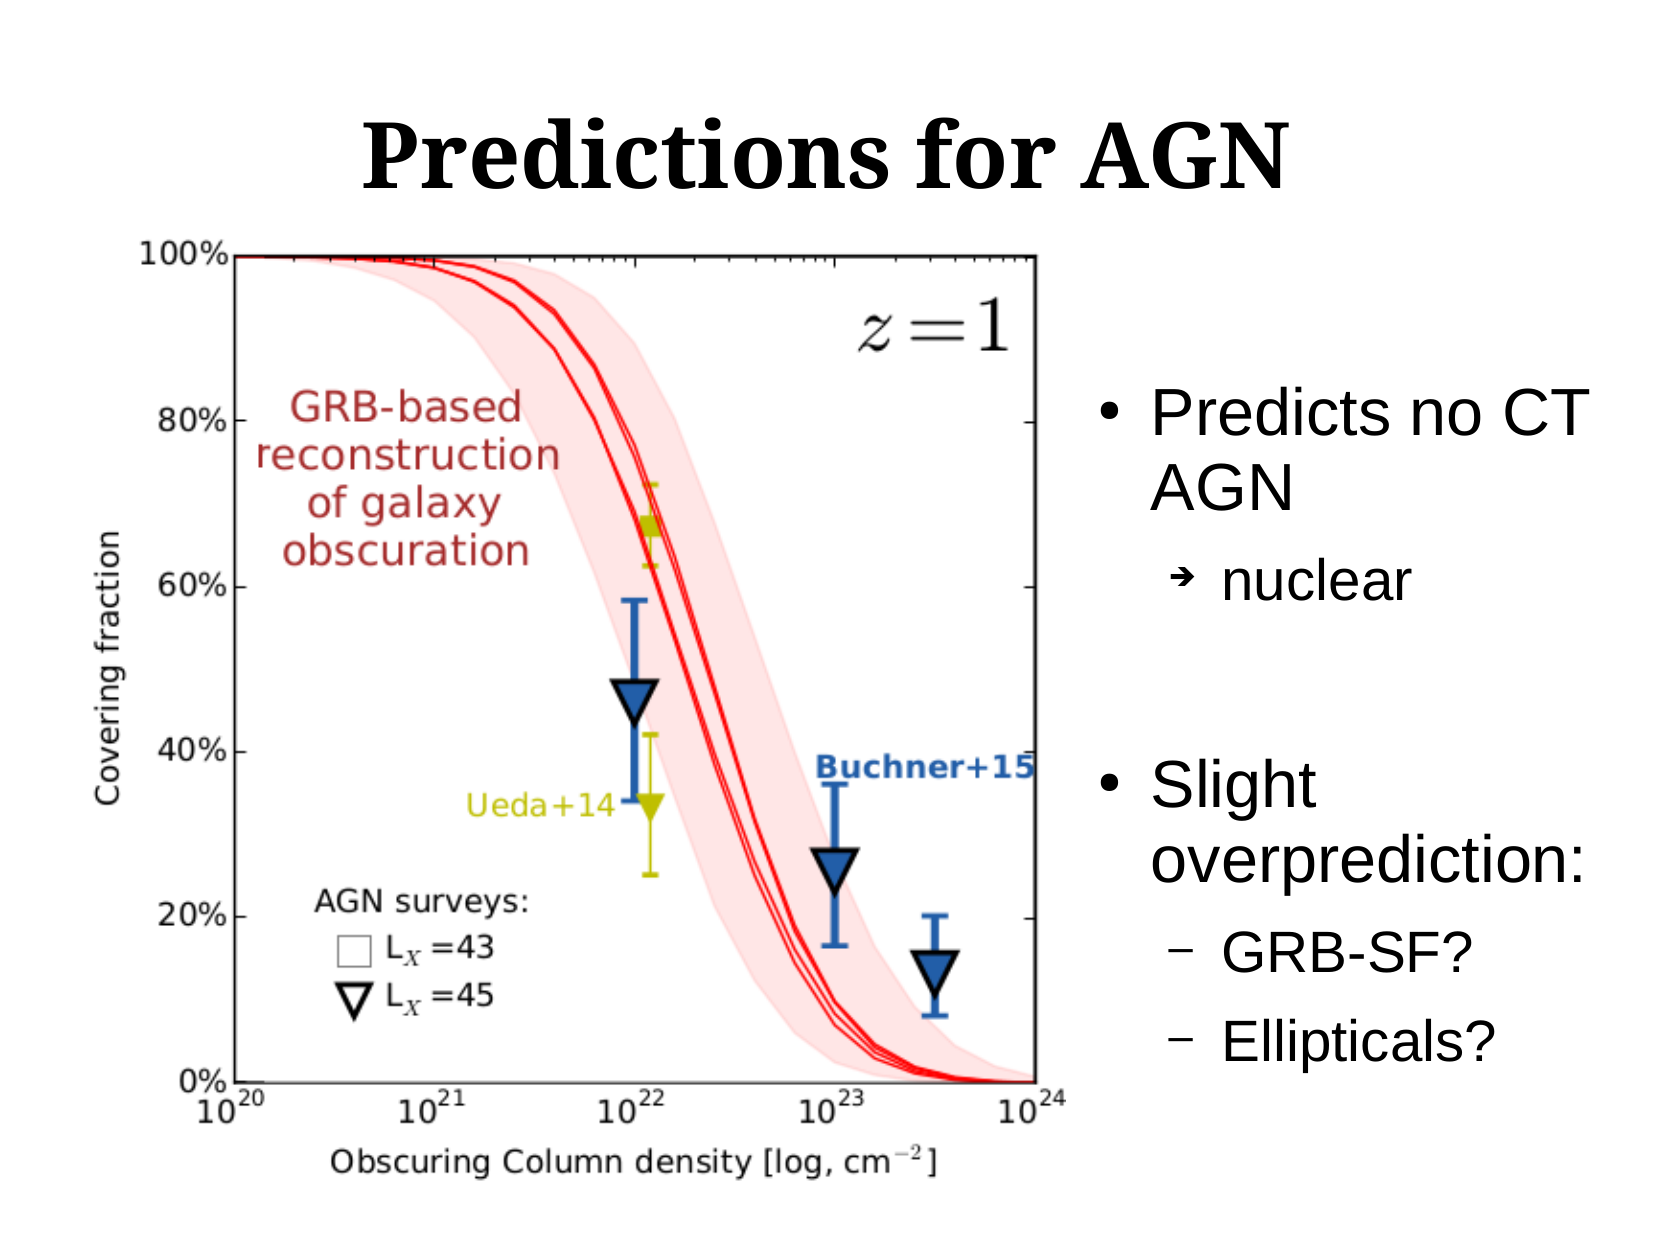

# Predictions for AGN
Predicts no CT AGN
nuclear
Slight overprediction:
GRB-SF?
Ellipticals?